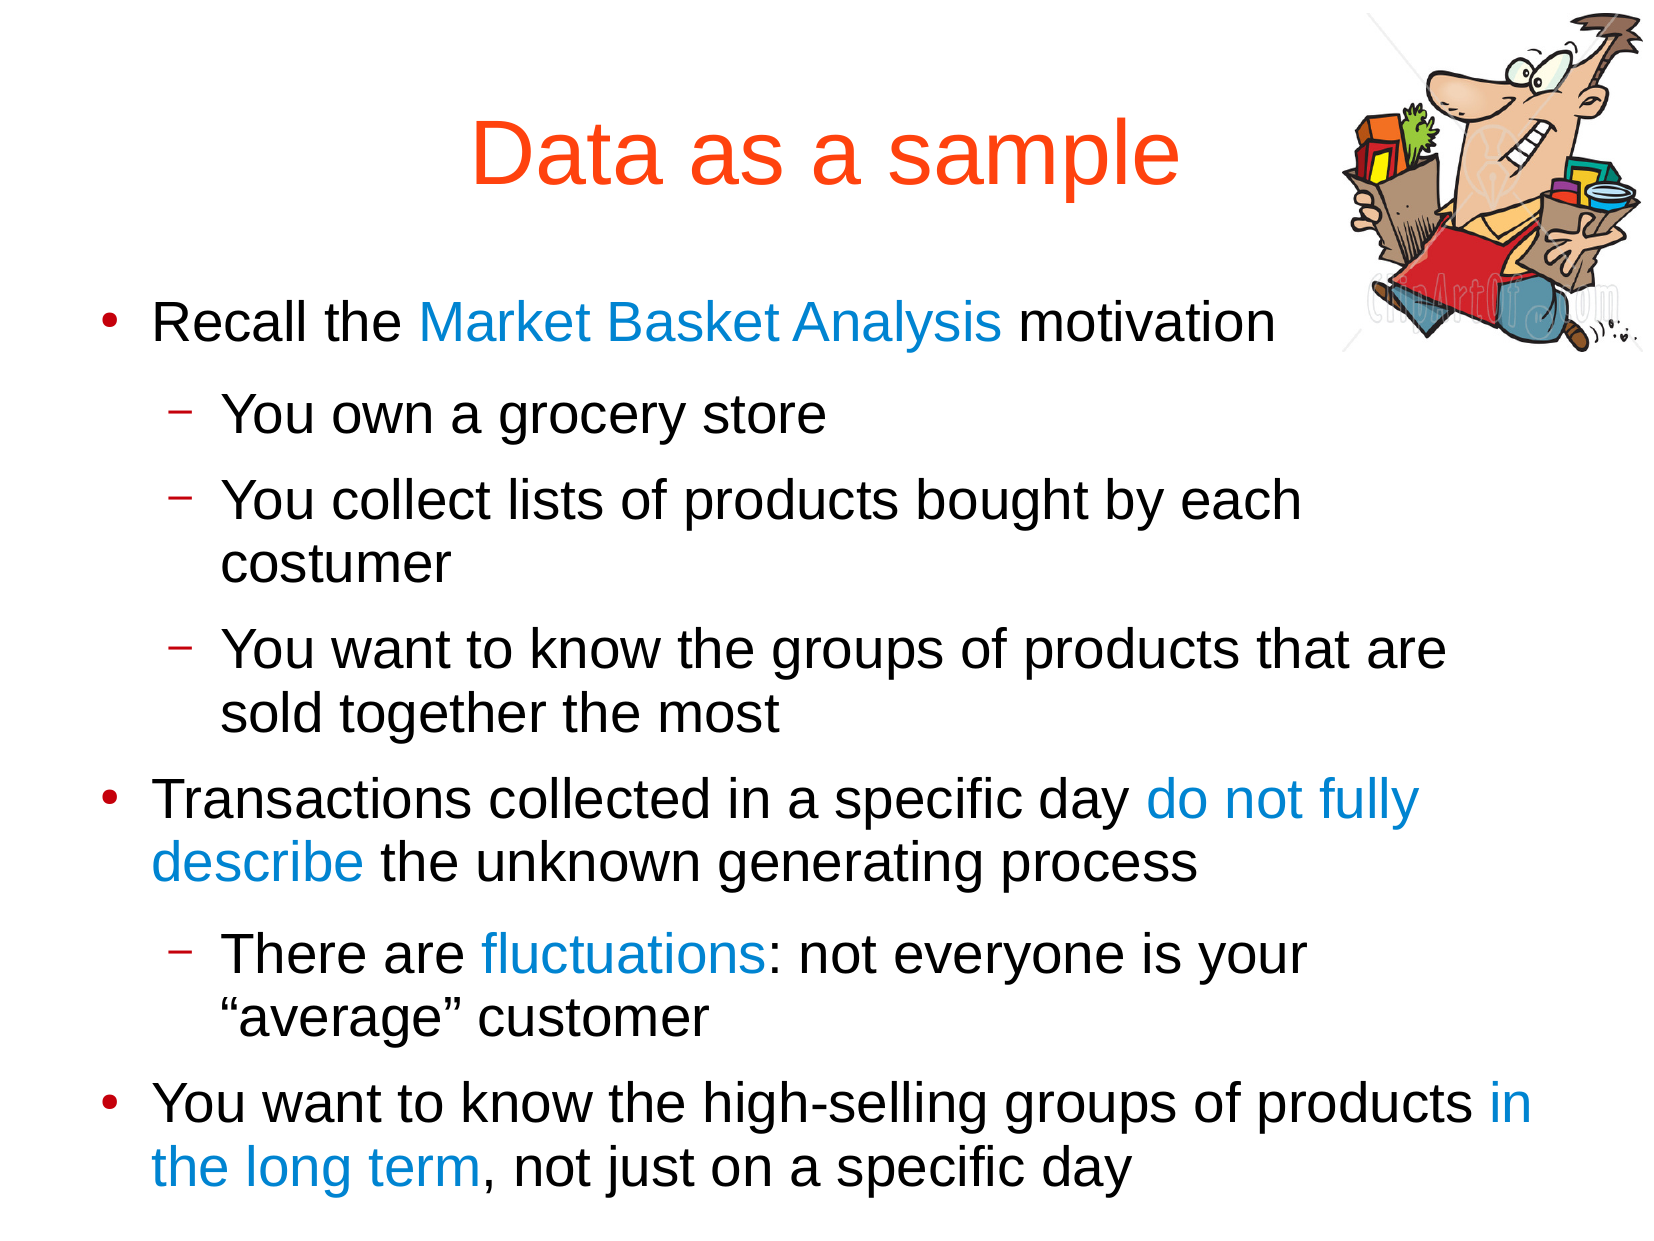

# Data as a sample
Recall the Market Basket Analysis motivation
You own a grocery store
You collect lists of products bought by each costumer
You want to know the groups of products that are sold together the most
Transactions collected in a specific day do not fully describe the unknown generating process
There are fluctuations: not everyone is your “average” customer
You want to know the high-selling groups of products in the long term, not just on a specific day